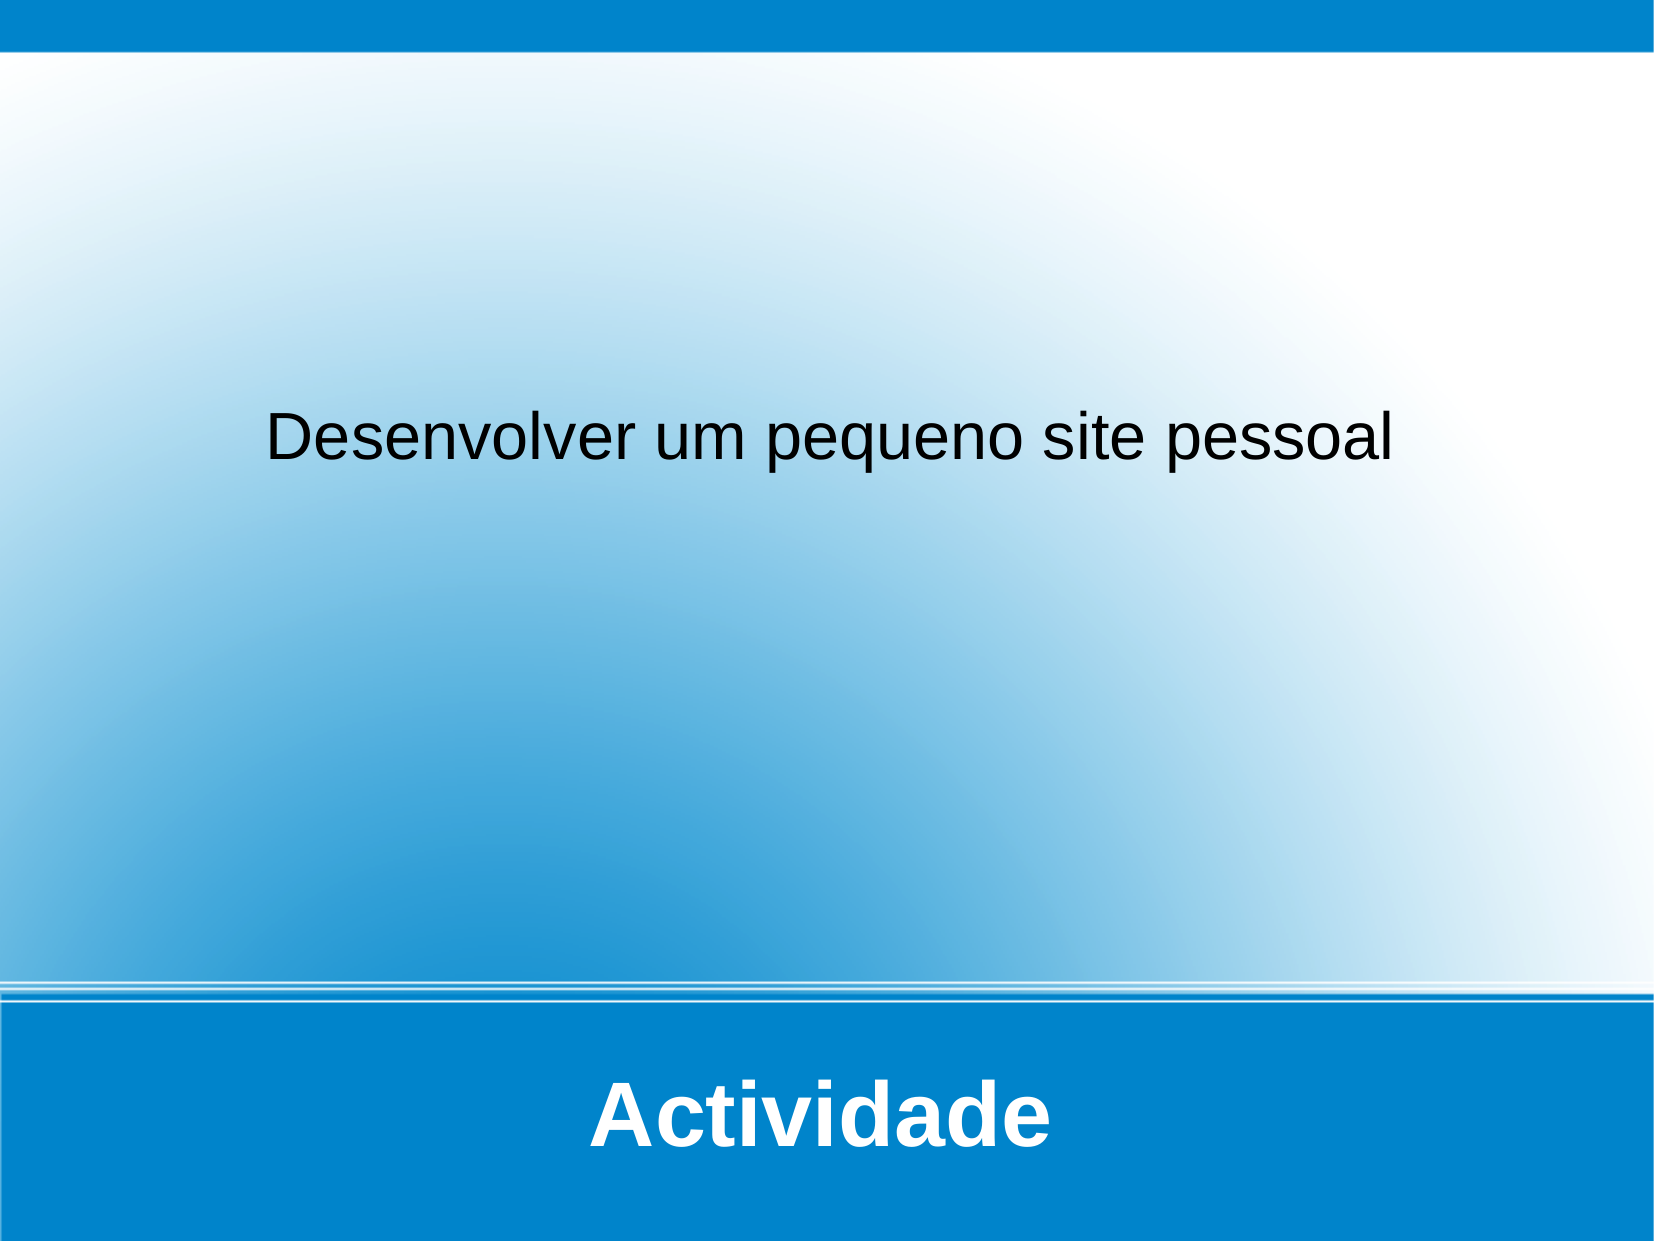

Desenvolver um pequeno site pessoal
# Actividade